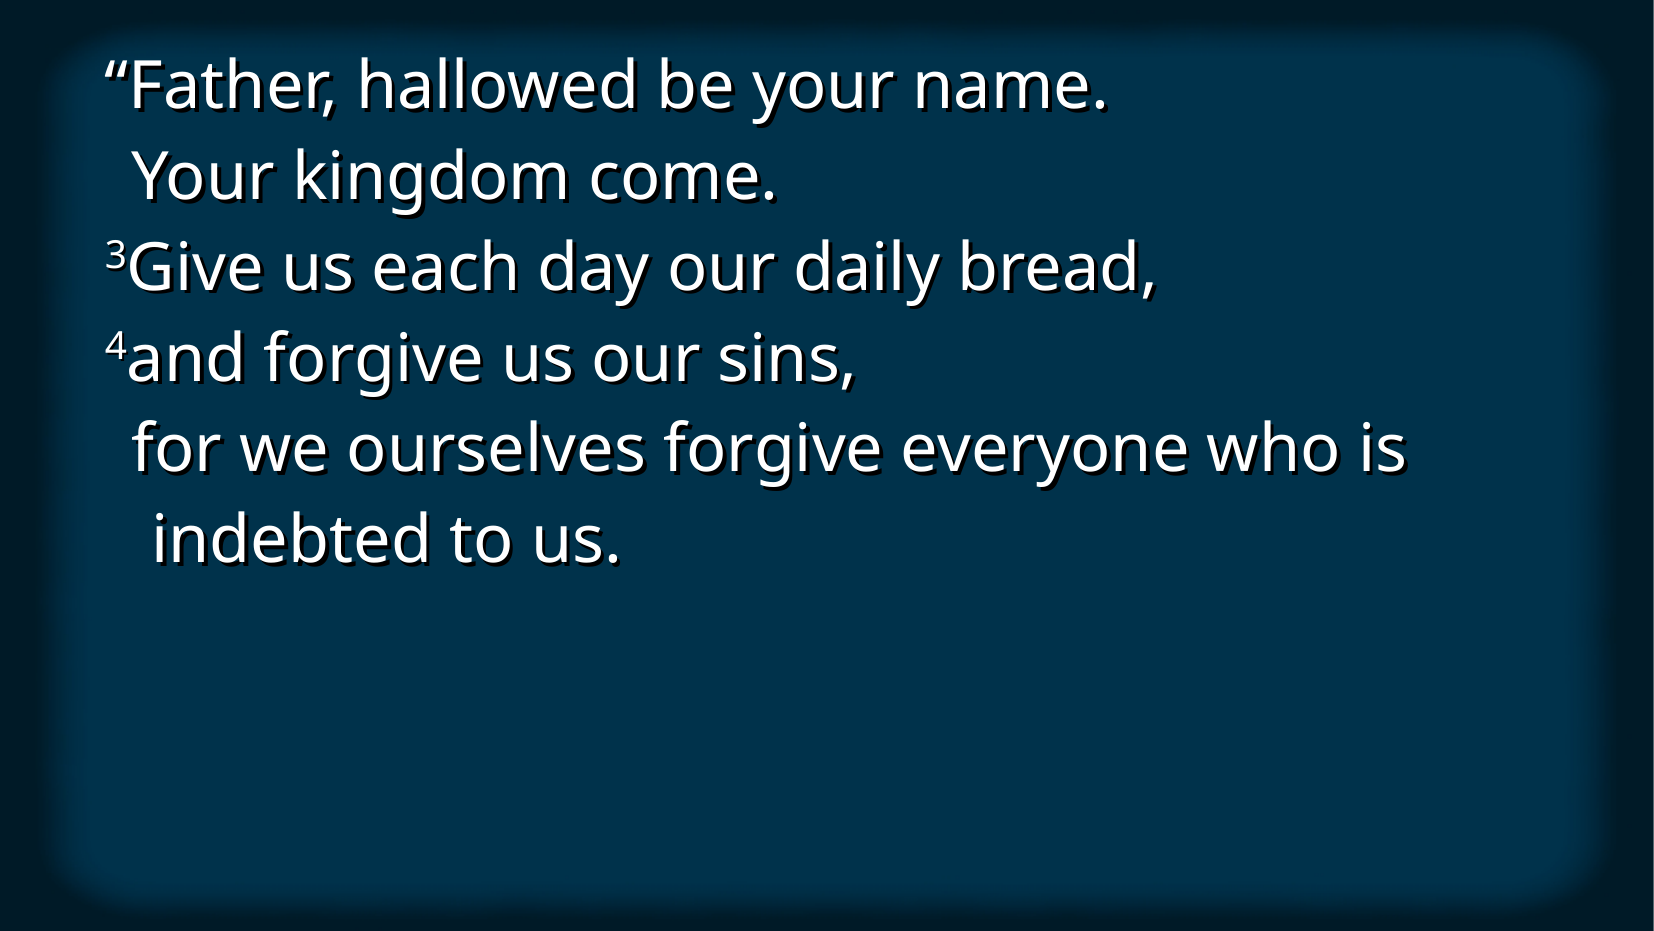

“Father, hallowed be your name.
 Your kingdom come.
3Give us each day our daily bread,
4and forgive us our sins,
 for we ourselves forgive everyone who is indebted to us.